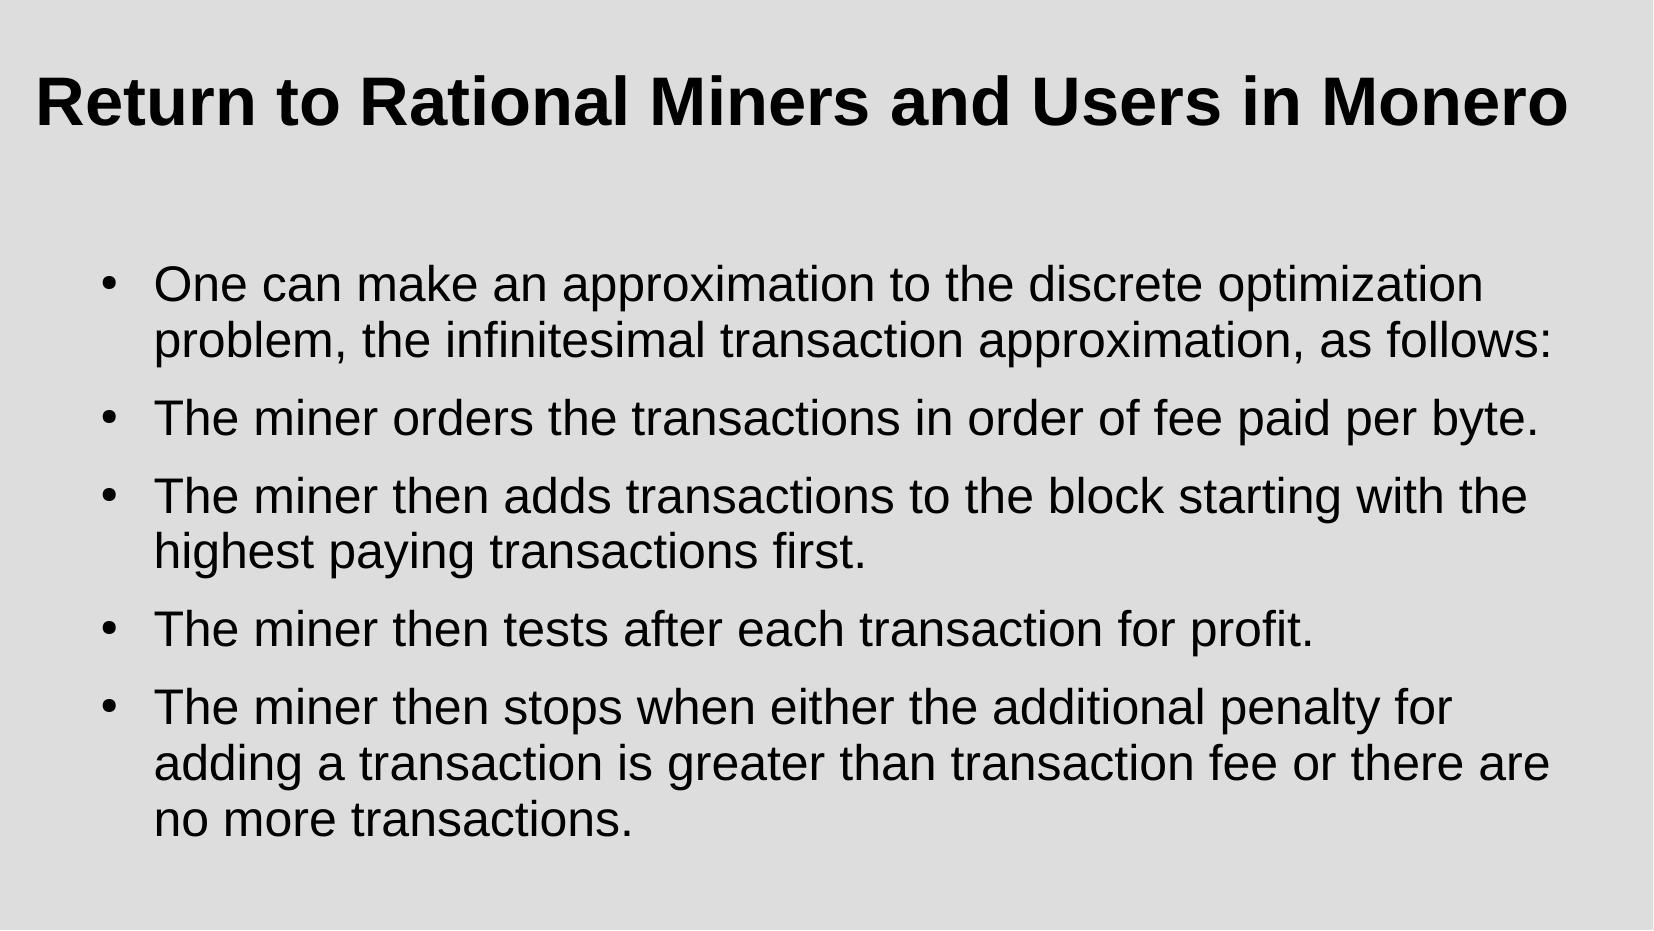

# Return to Rational Miners and Users in Monero
One can make an approximation to the discrete optimization problem, the infinitesimal transaction approximation, as follows:
The miner orders the transactions in order of fee paid per byte.
The miner then adds transactions to the block starting with the highest paying transactions first.
The miner then tests after each transaction for profit.
The miner then stops when either the additional penalty for adding a transaction is greater than transaction fee or there are no more transactions.